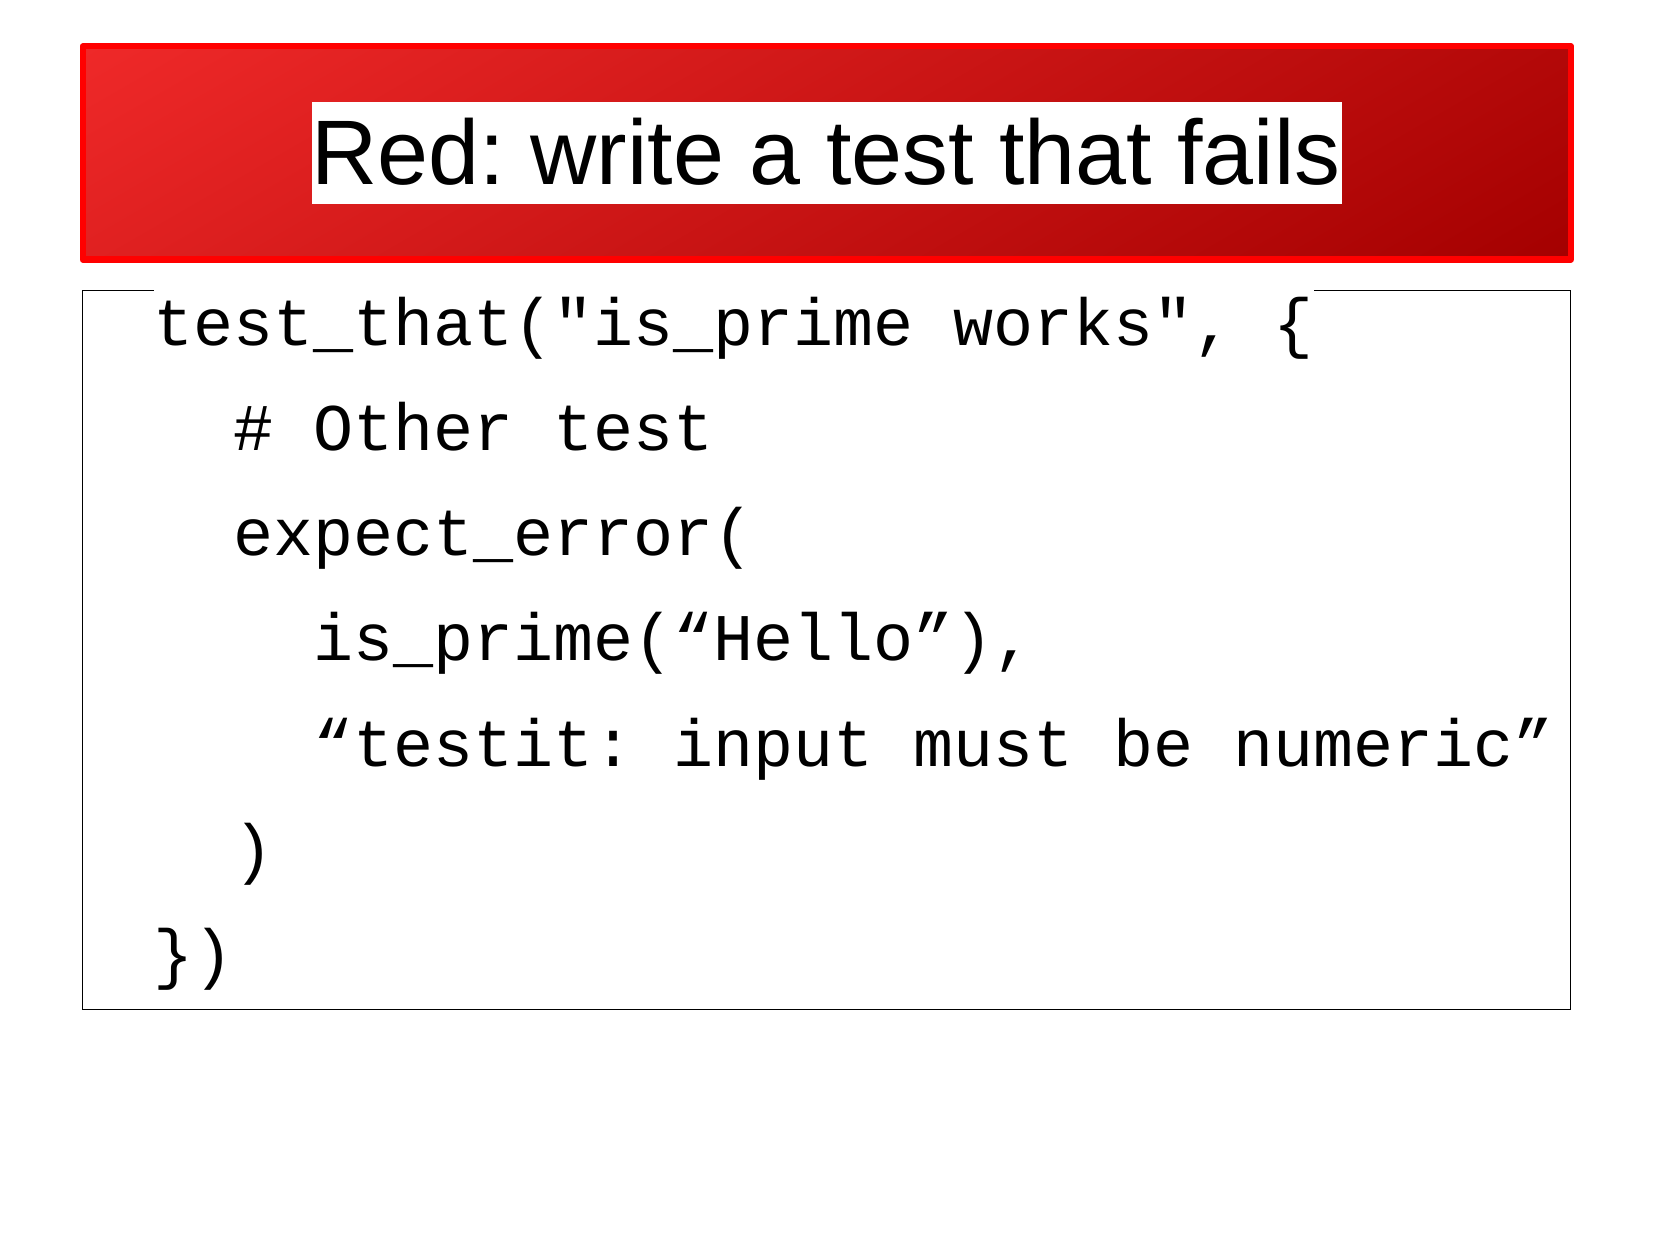

Red: write a test that fails
#
test_that("is_prime works", {
 # Other test
 expect_error(
 is_prime(“Hello”),
 “testit: input must be numeric”
 )
})